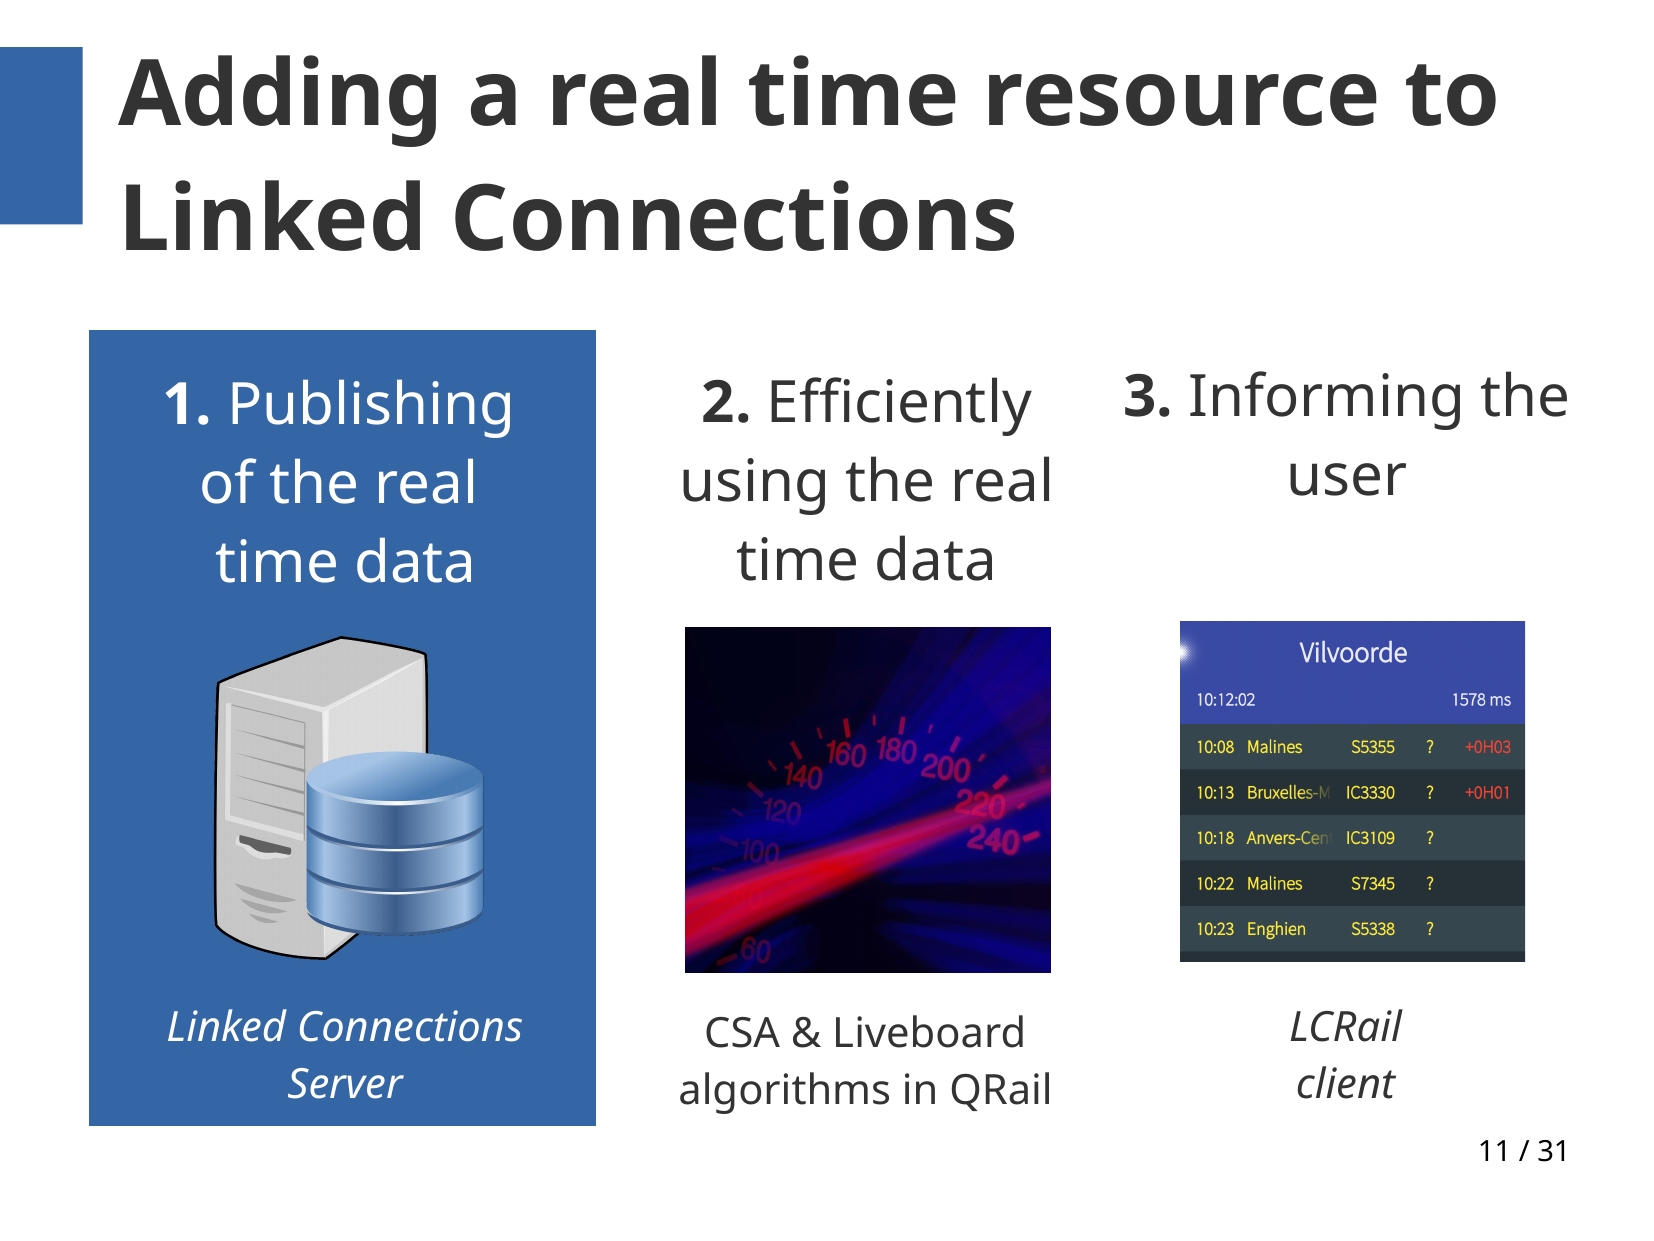

# Adding a real time resource to Linked Connections
3. Informing the user
2. Efficiently using the real time data
1. Publishing
of the real
time data
Linked Connections Server
LCRail
client
CSA & Liveboard
algorithms in QRail
11